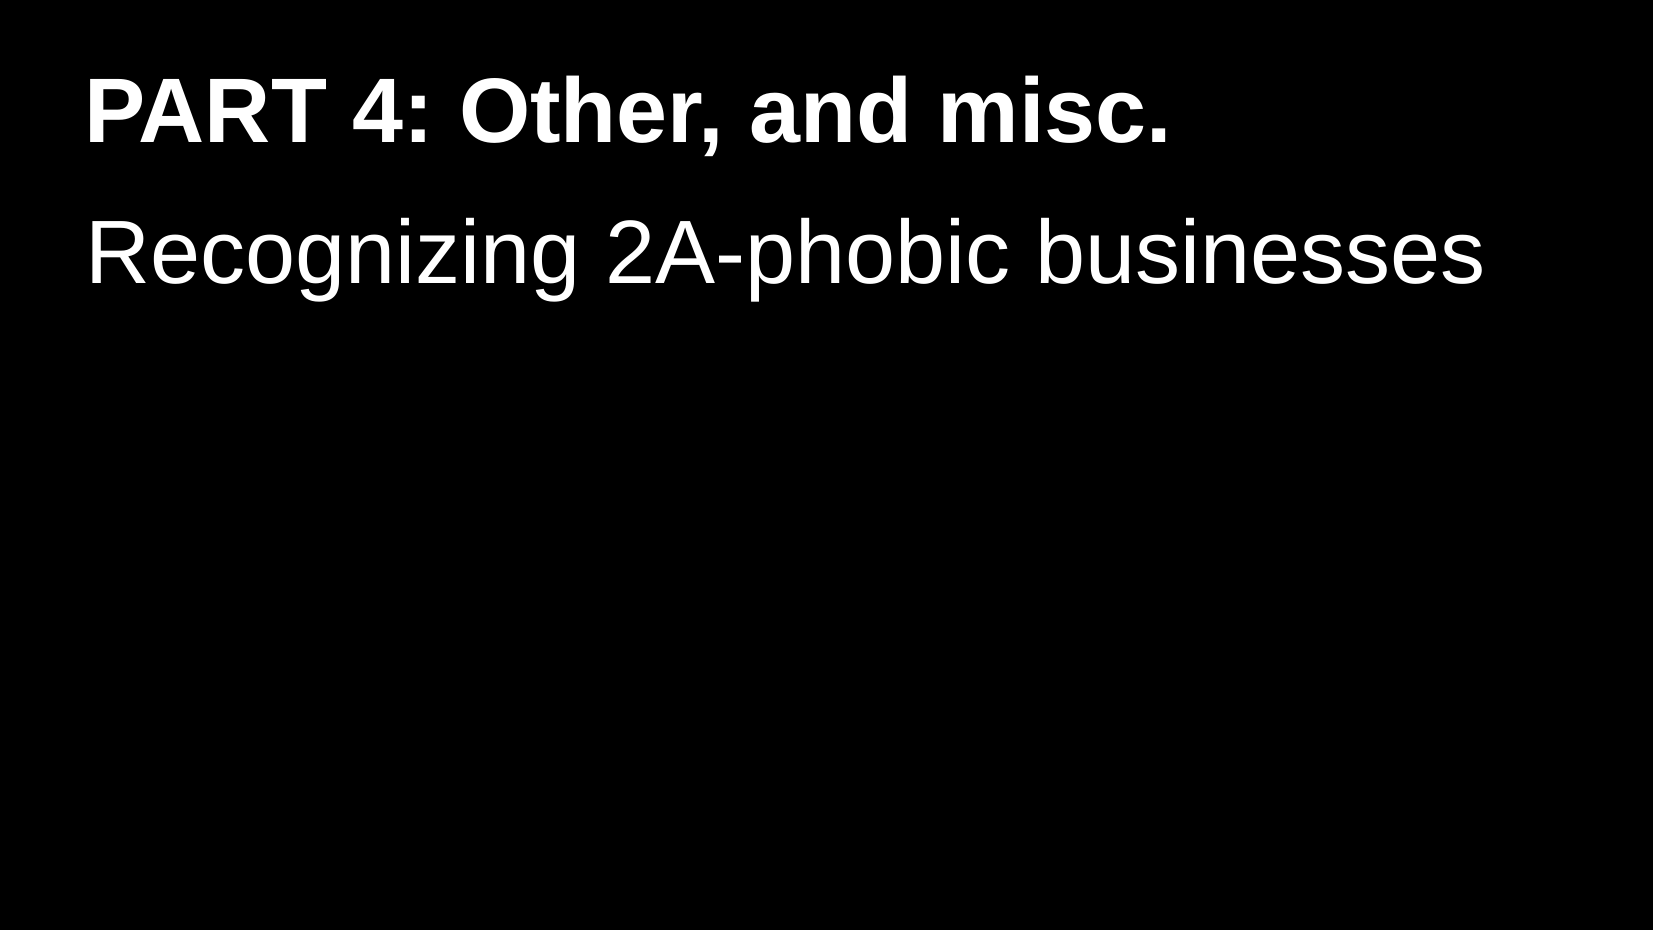

# PART 4: Other, and misc.
Recognizing 2A-phobic businesses